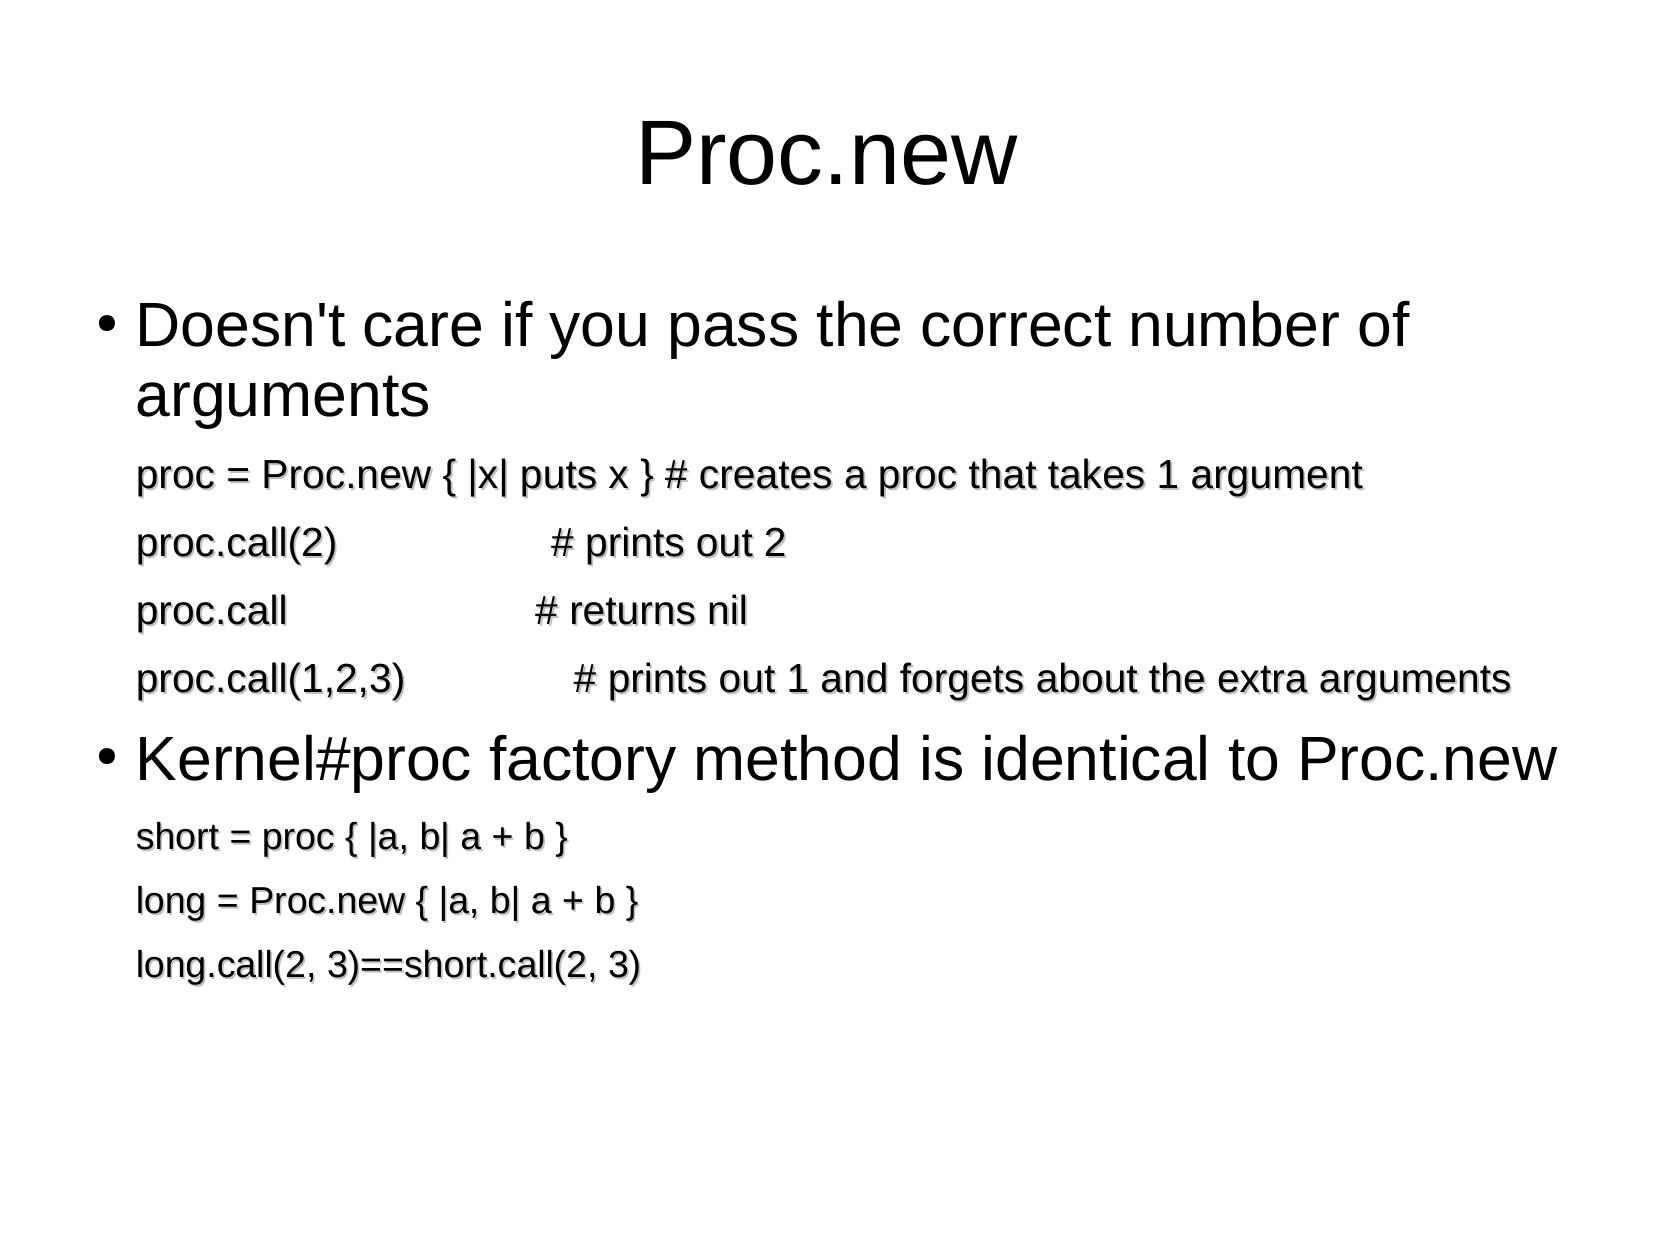

# Proc.new
Doesn't care if you pass the correct number of arguments
proc = Proc.new { |x| puts x } # creates a proc that takes 1 argument
proc.call(2) # prints out 2
proc.call # returns nil
proc.call(1,2,3) # prints out 1 and forgets about the extra arguments
Kernel#proc factory method is identical to Proc.new
short = proc { |a, b| a + b }
long = Proc.new { |a, b| a + b }
long.call(2, 3)==short.call(2, 3)